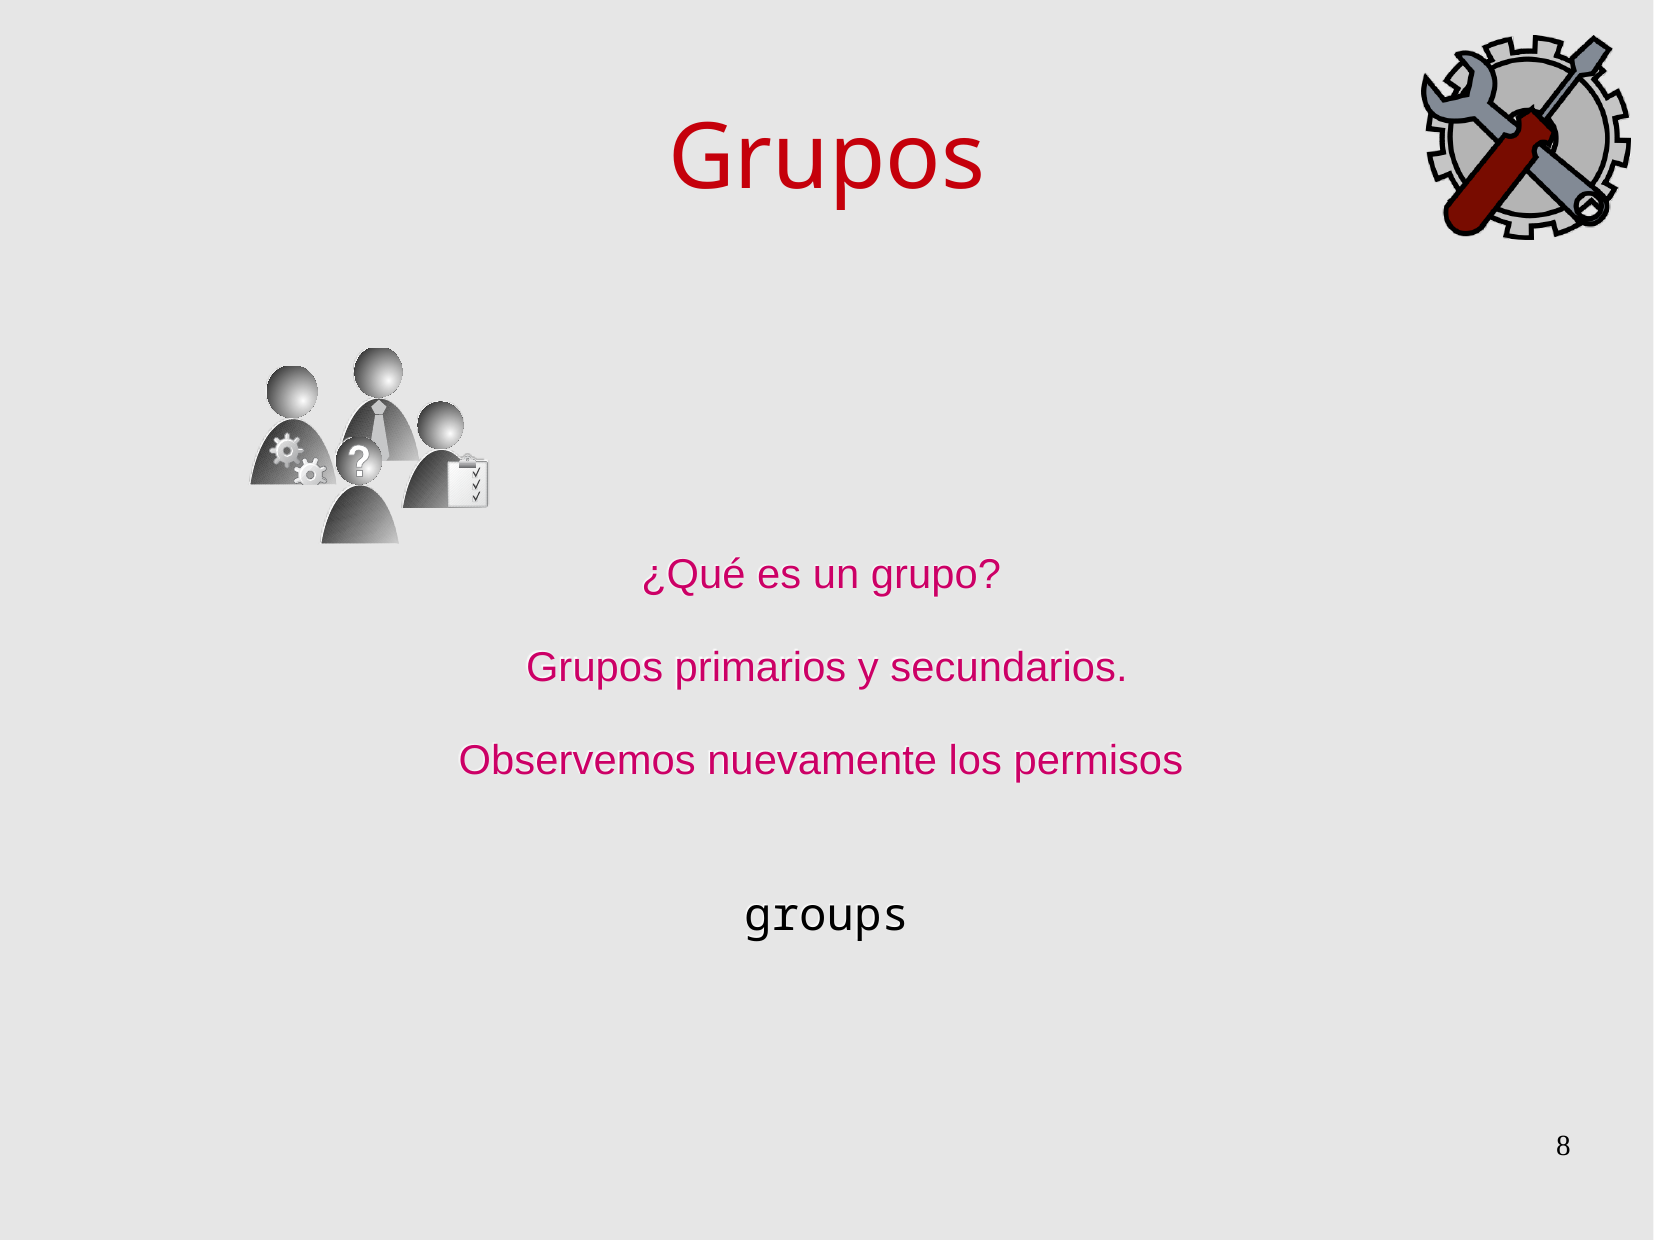

# Grupos
¿Qué es un grupo?
Grupos primarios y secundarios.
Observemos nuevamente los permisos
groups
8